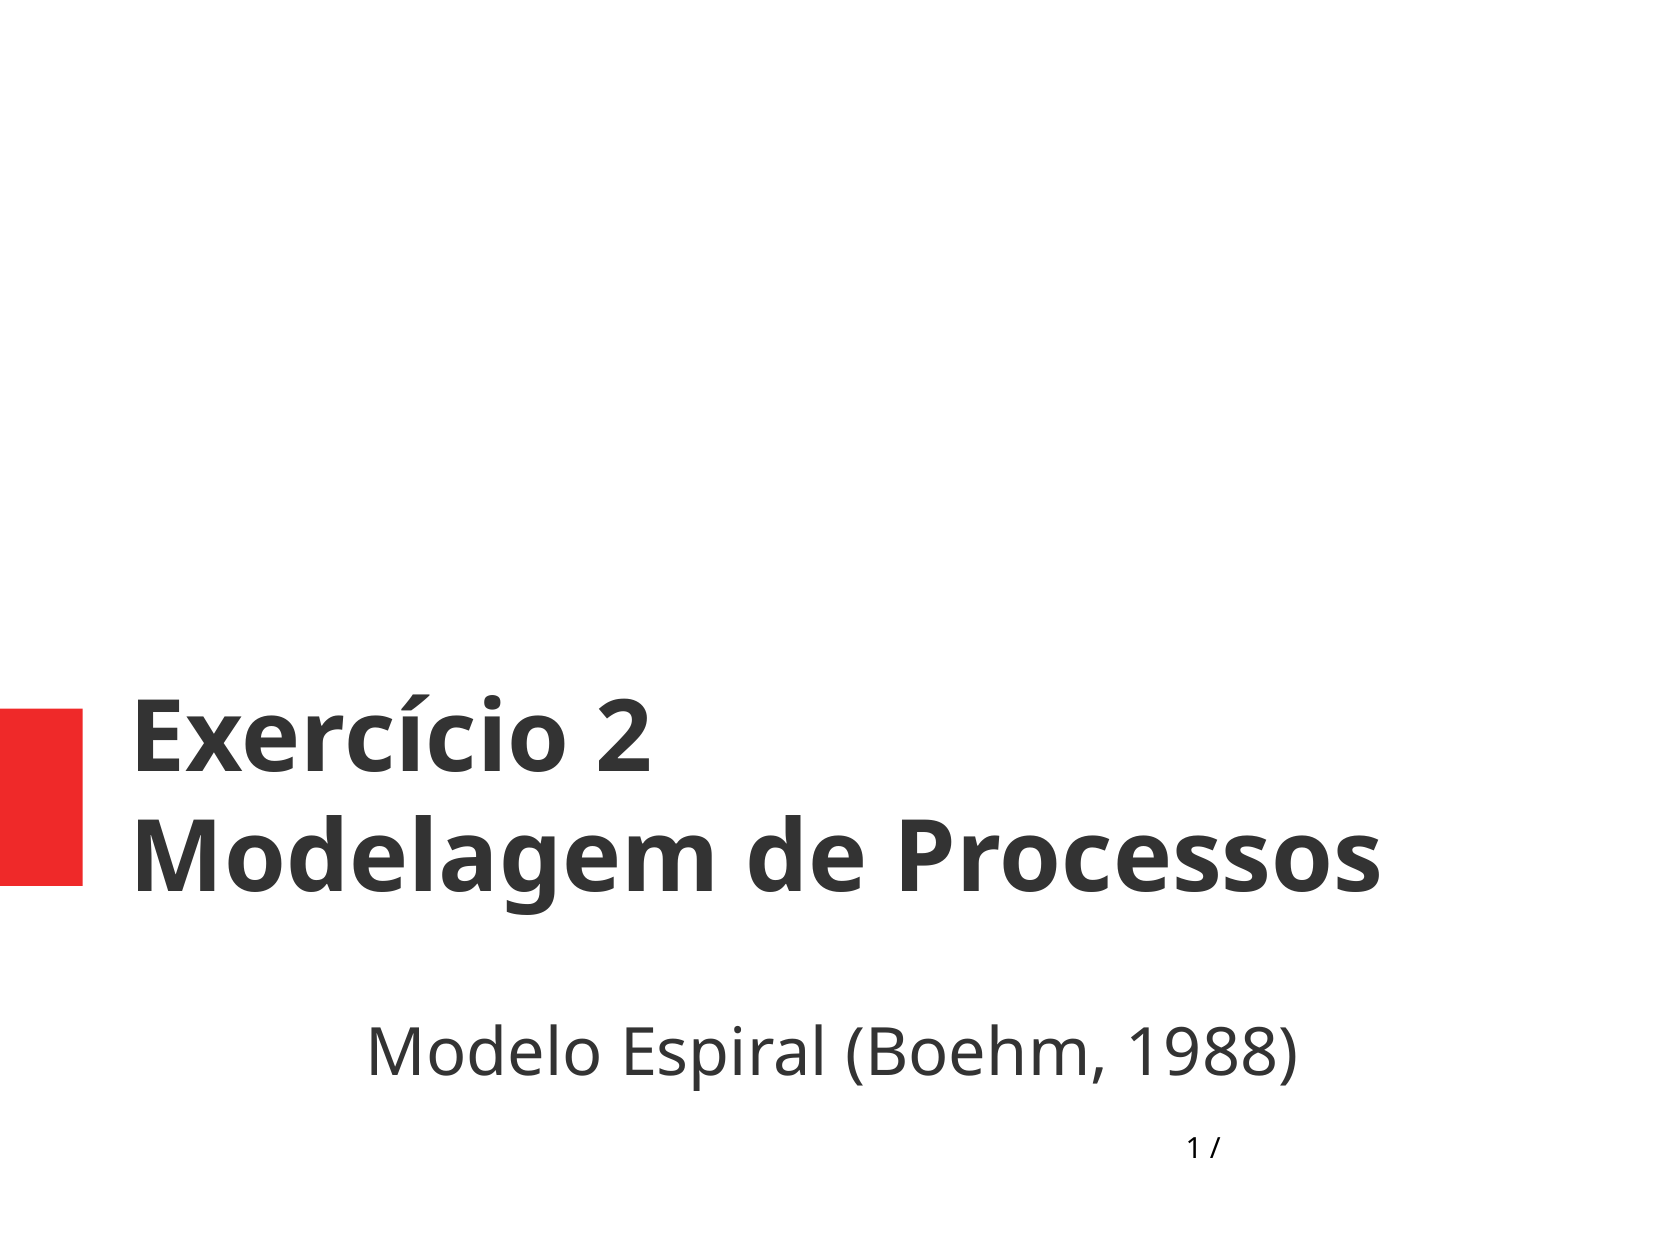

# Exercício 2 Modelagem de Processos
Modelo Espiral (Boehm, 1988)